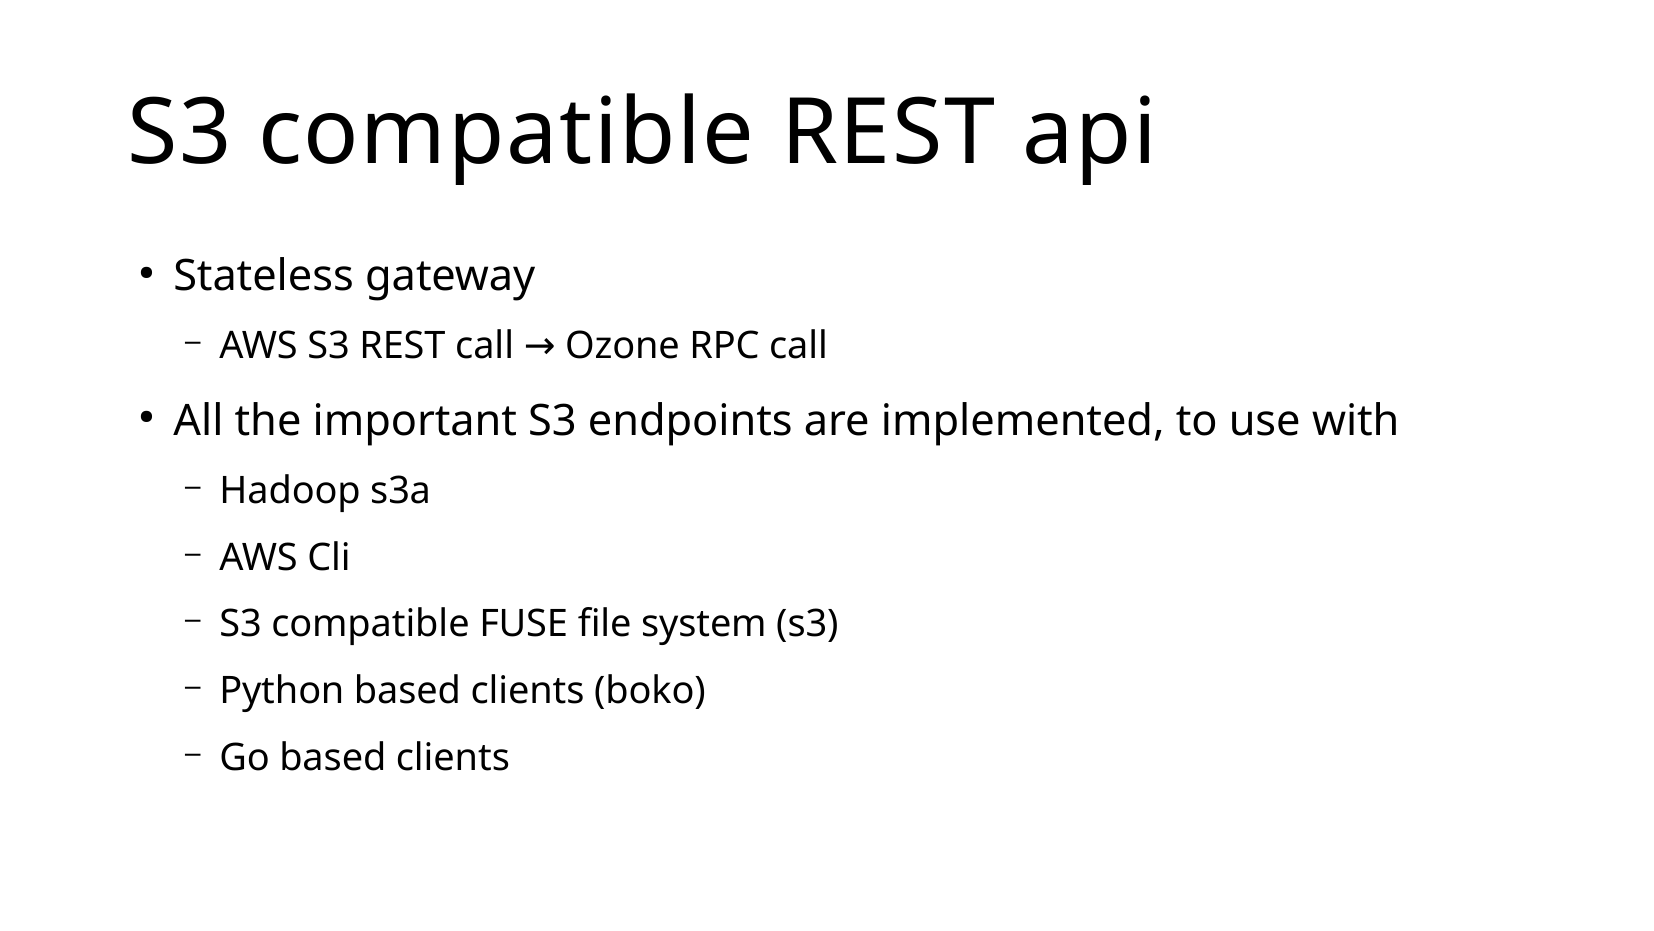

# S3 compatible REST api
Stateless gateway
AWS S3 REST call → Ozone RPC call
All the important S3 endpoints are implemented, to use with
Hadoop s3a
AWS Cli
S3 compatible FUSE file system (s3)
Python based clients (boko)
Go based clients